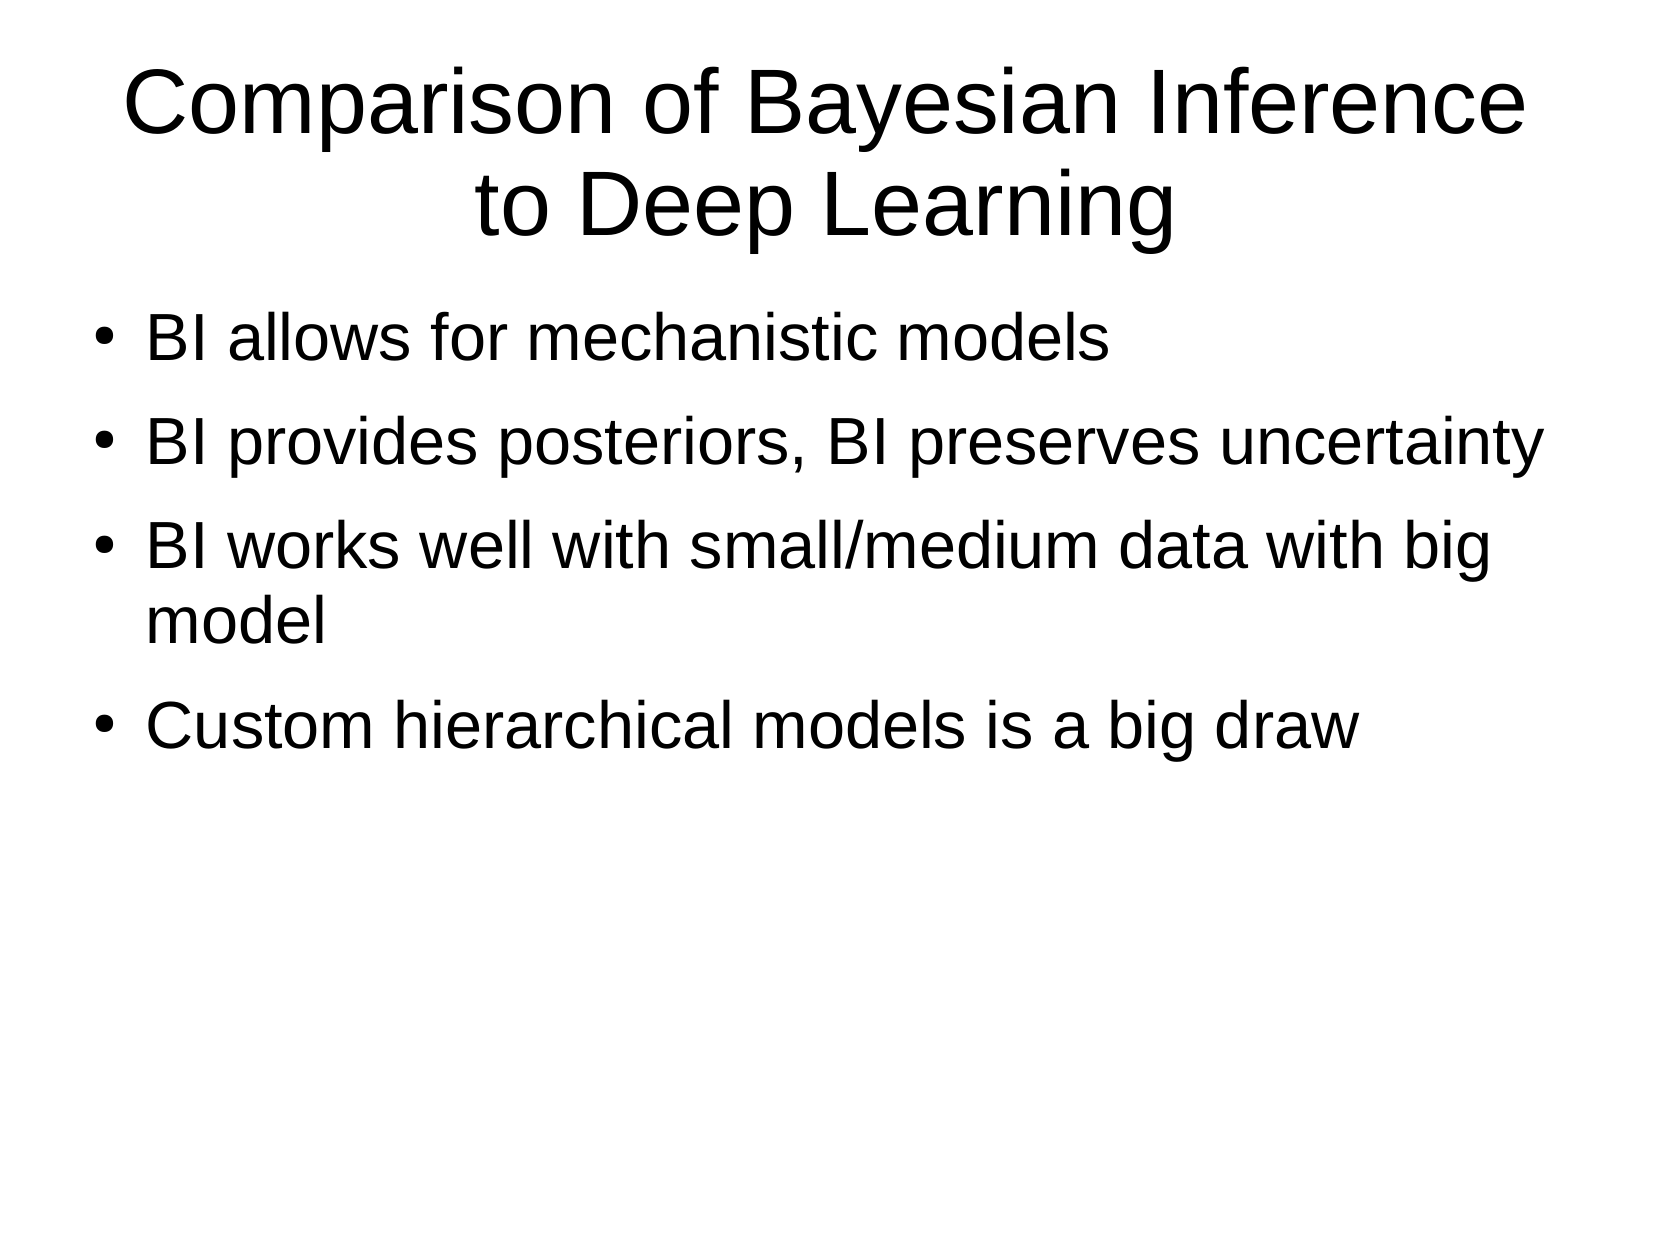

# Comparison of Bayesian Inference to Deep Learning
BI allows for mechanistic models
BI provides posteriors, BI preserves uncertainty
BI works well with small/medium data with big model
Custom hierarchical models is a big draw